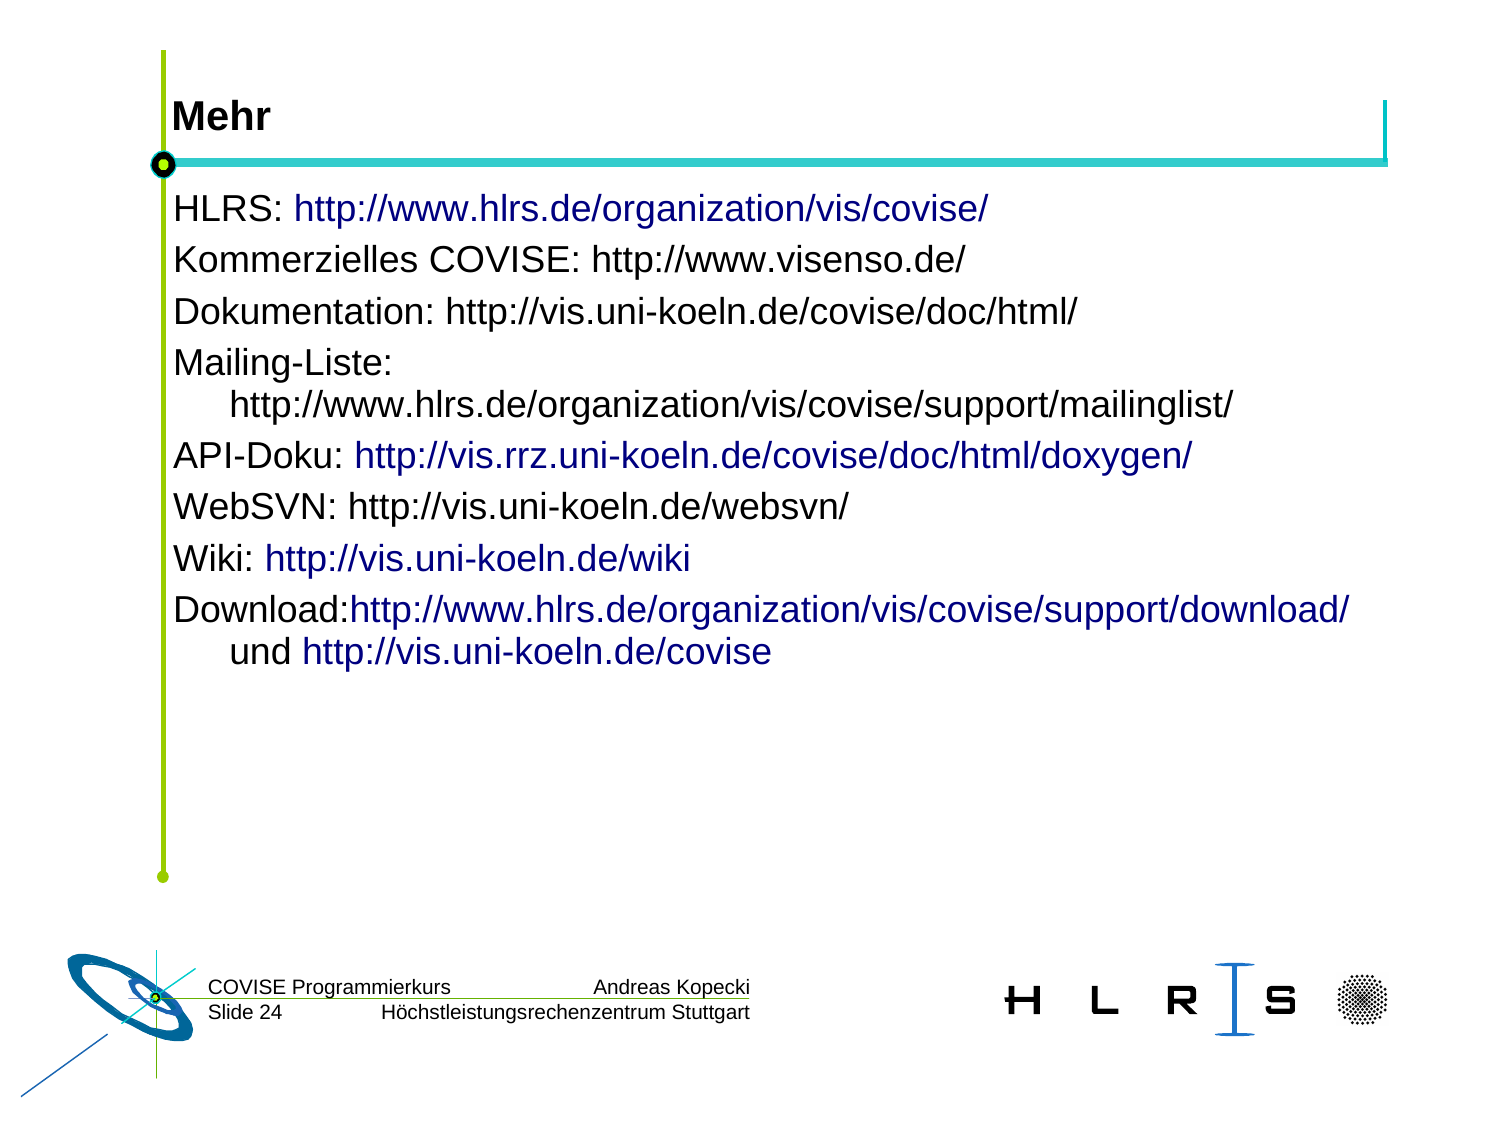

# Mehr
HLRS: http://www.hlrs.de/organization/vis/covise/
Kommerzielles COVISE: http://www.visenso.de/
Dokumentation: http://vis.uni-koeln.de/covise/doc/html/
Mailing-Liste: http://www.hlrs.de/organization/vis/covise/support/mailinglist/
API-Doku: http://vis.rrz.uni-koeln.de/covise/doc/html/doxygen/
WebSVN: http://vis.uni-koeln.de/websvn/
Wiki: http://vis.uni-koeln.de/wiki
Download:http://www.hlrs.de/organization/vis/covise/support/download/ und http://vis.uni-koeln.de/covise
COVISE Programmierkurs
24